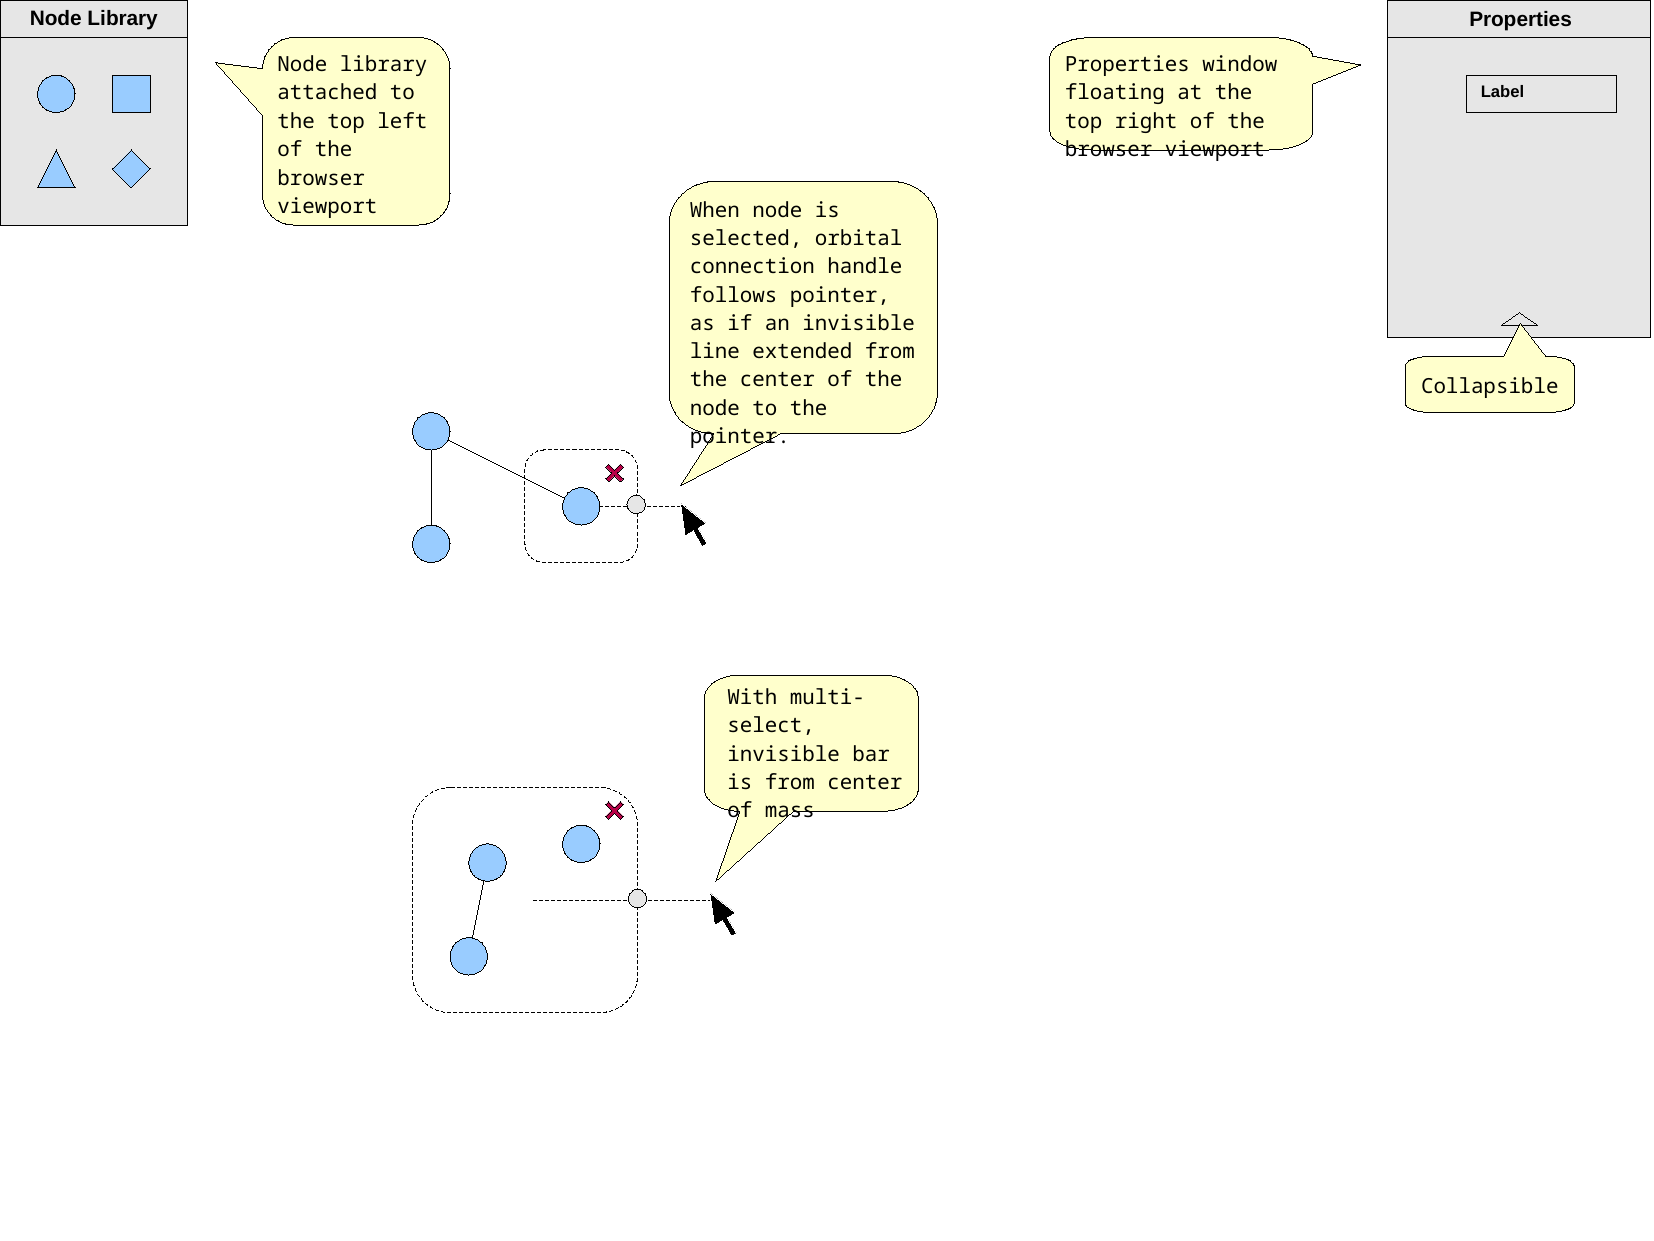

Properties
Node Library
Node library attached to the top left of the browser viewport
Properties window floating at the top right of the browser viewport
Label
When node is selected, orbital connection handle follows pointer, as if an invisible line extended from the center of the node to the pointer.
Collapsible
With multi-select, invisible bar is from center of mass